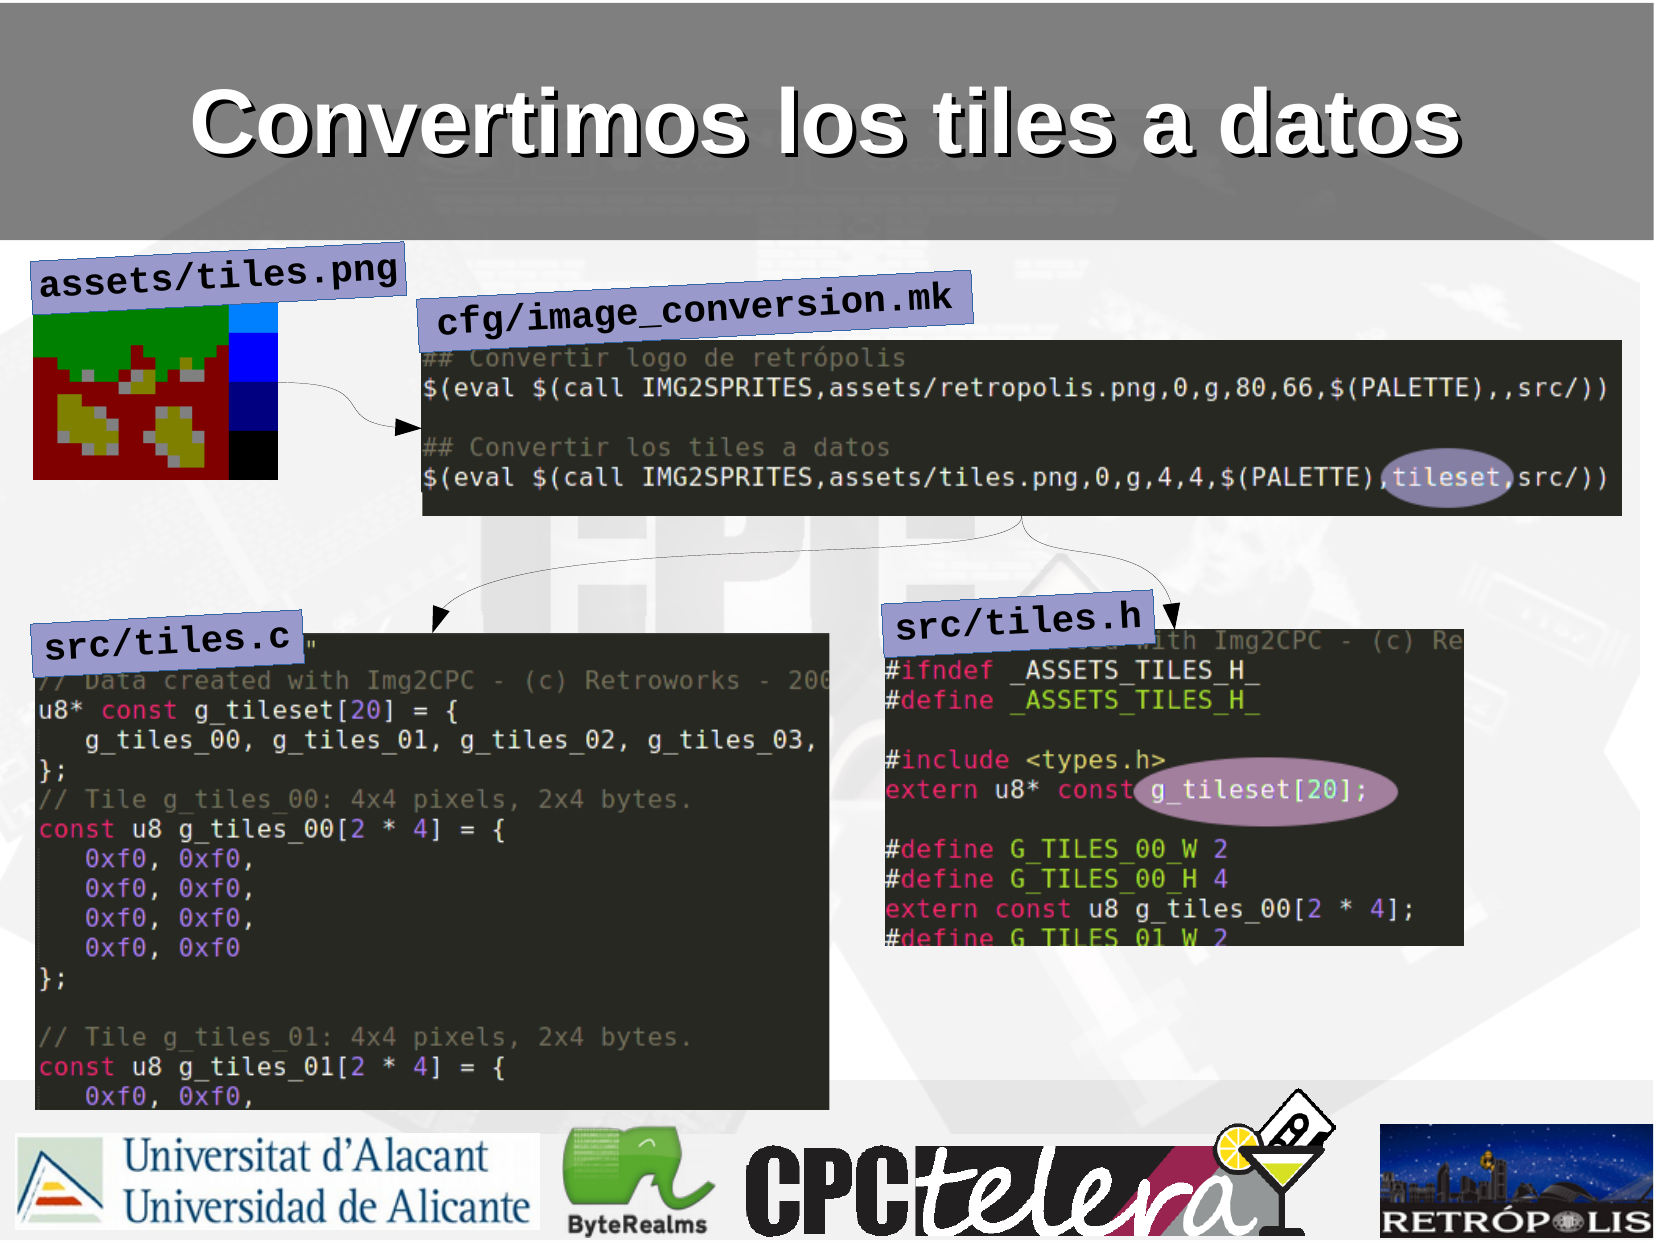

# Convertimos los tiles a datos
assets/tiles.png
cfg/image_conversion.mk
src/tiles.h
src/tiles.c